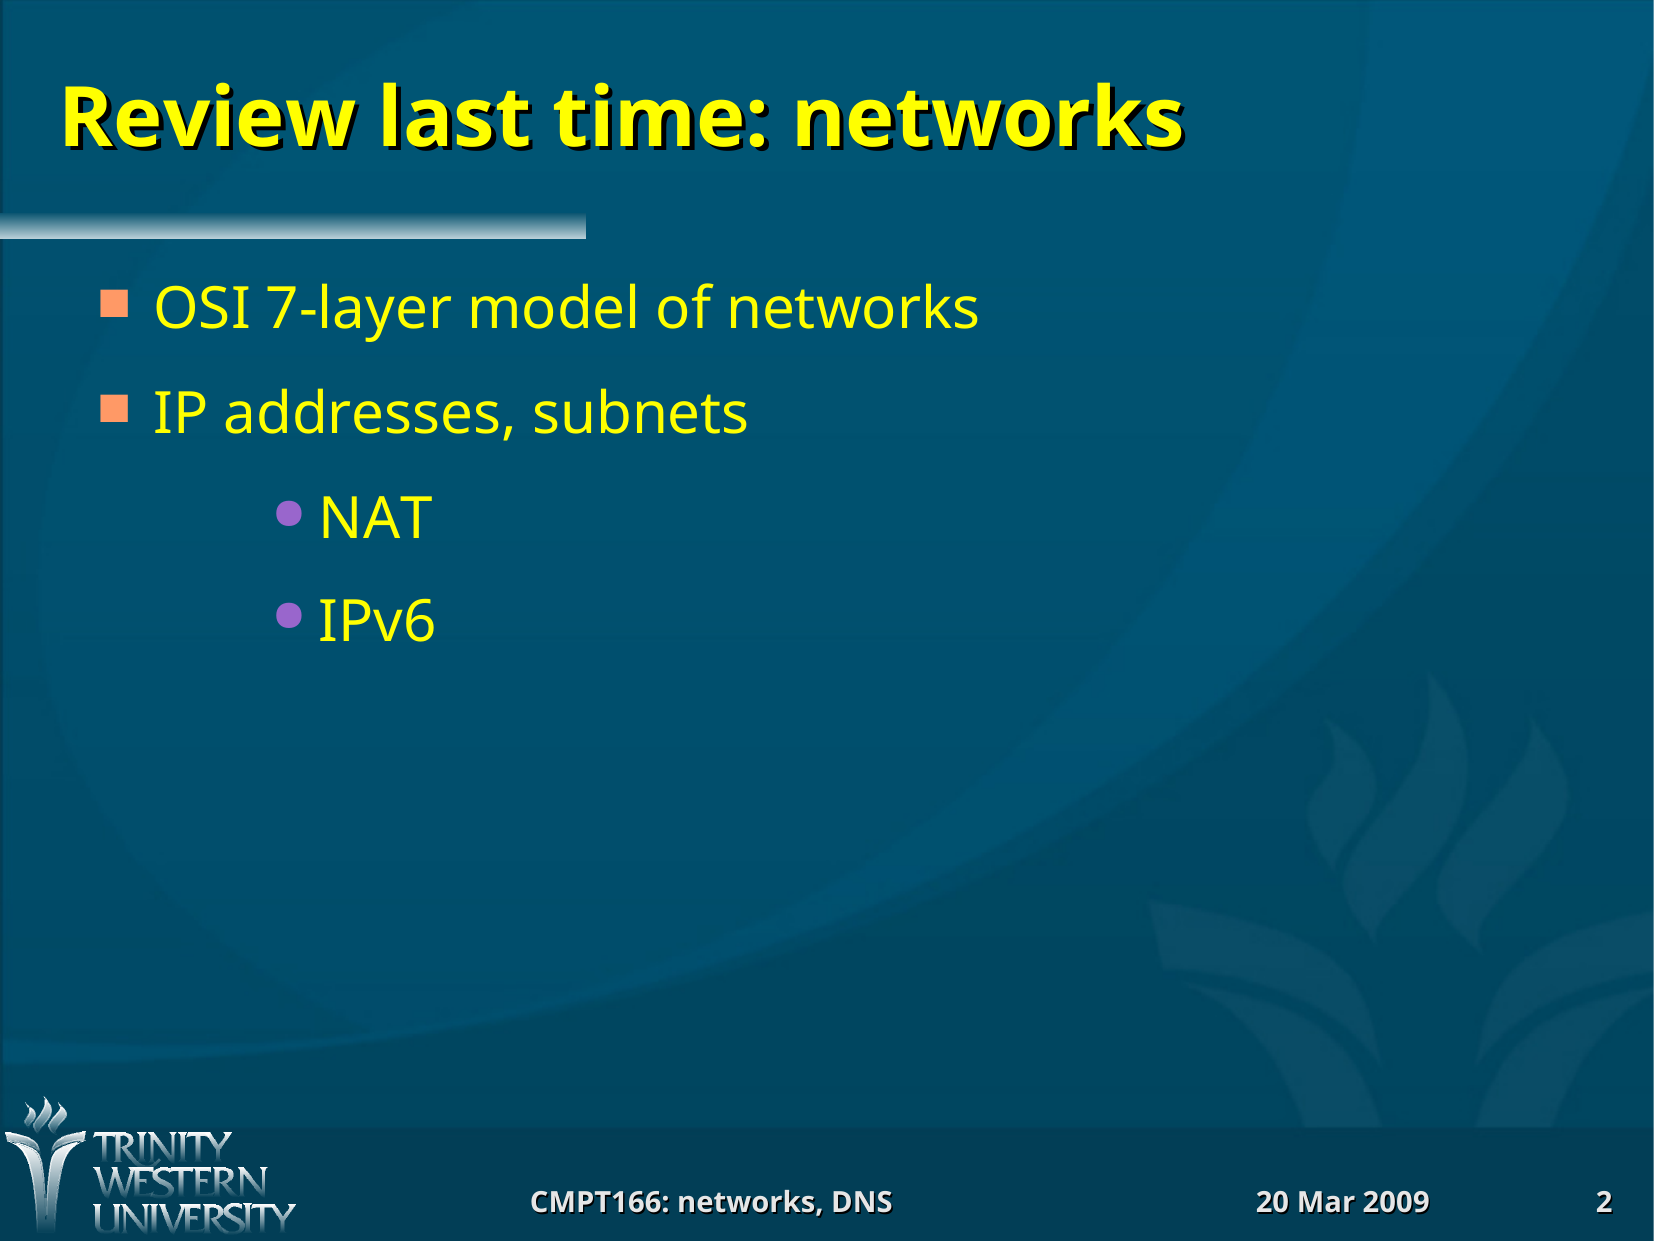

# Review last time: networks
OSI 7-layer model of networks
IP addresses, subnets
NAT
IPv6
CMPT166: networks, DNS
20 Mar 2009
2